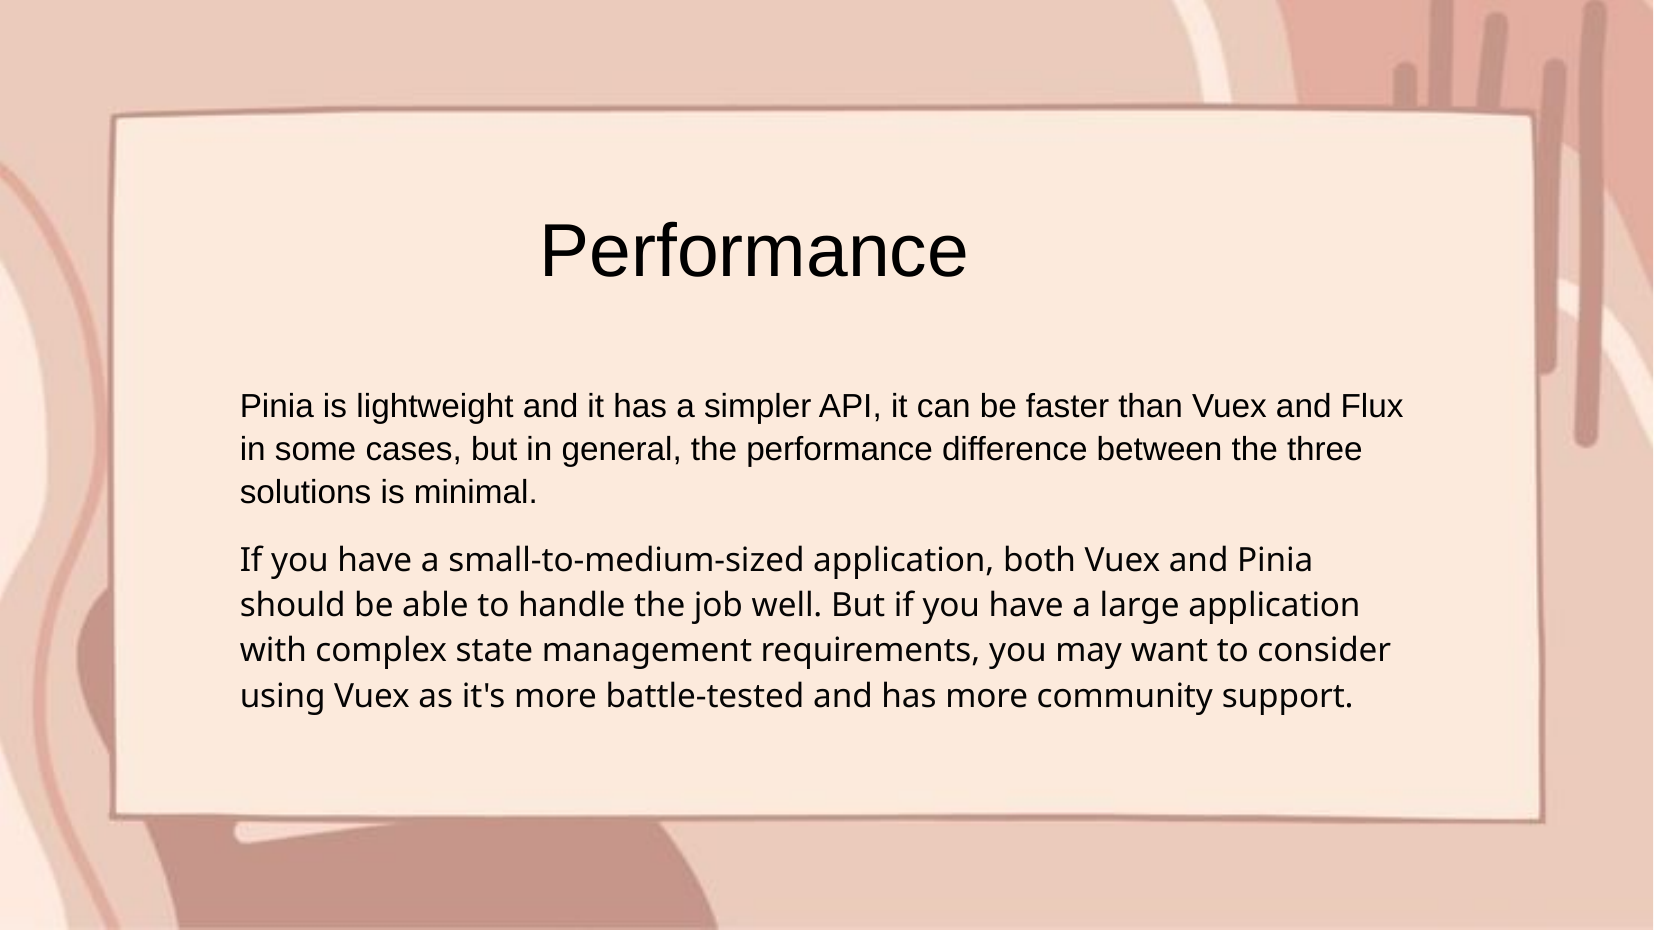

Performance
Pinia is lightweight and it has a simpler API, it can be faster than Vuex and Flux in some cases, but in general, the performance difference between the three solutions is minimal.
If you have a small-to-medium-sized application, both Vuex and Pinia should be able to handle the job well. But if you have a large application with complex state management requirements, you may want to consider using Vuex as it's more battle-tested and has more community support.